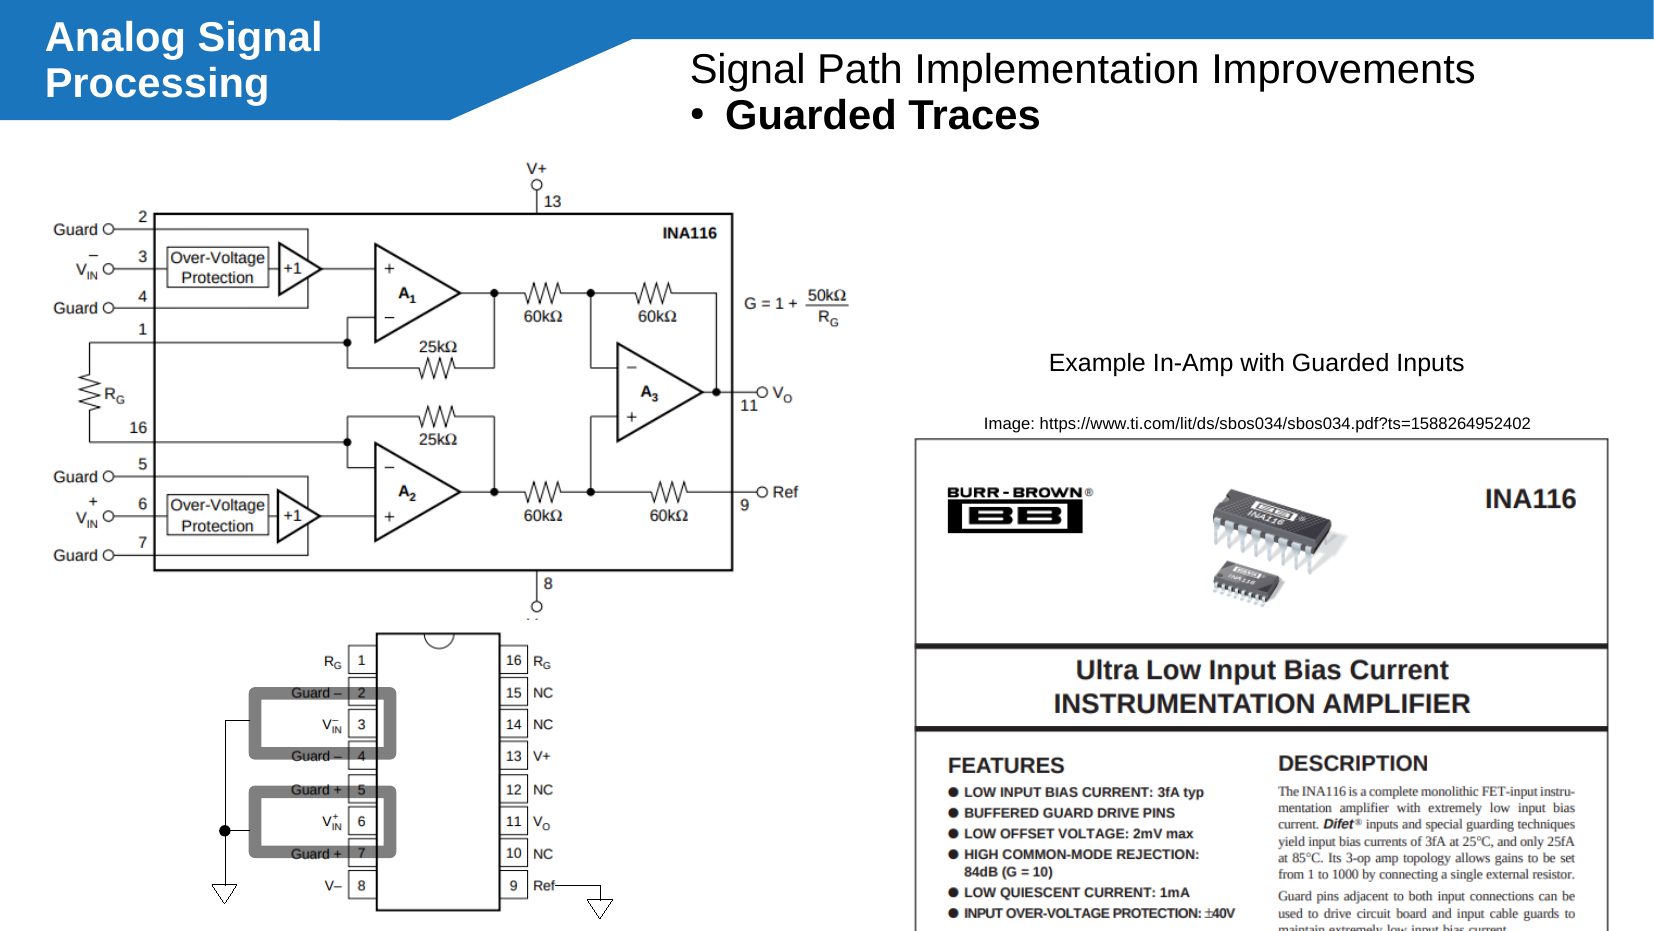

Analog Signal Processing
Signal Path Implementation Improvements
Guarded Traces
Example In-Amp with Guarded Inputs
Image: https://www.ti.com/lit/ds/sbos034/sbos034.pdf?ts=1588264952402